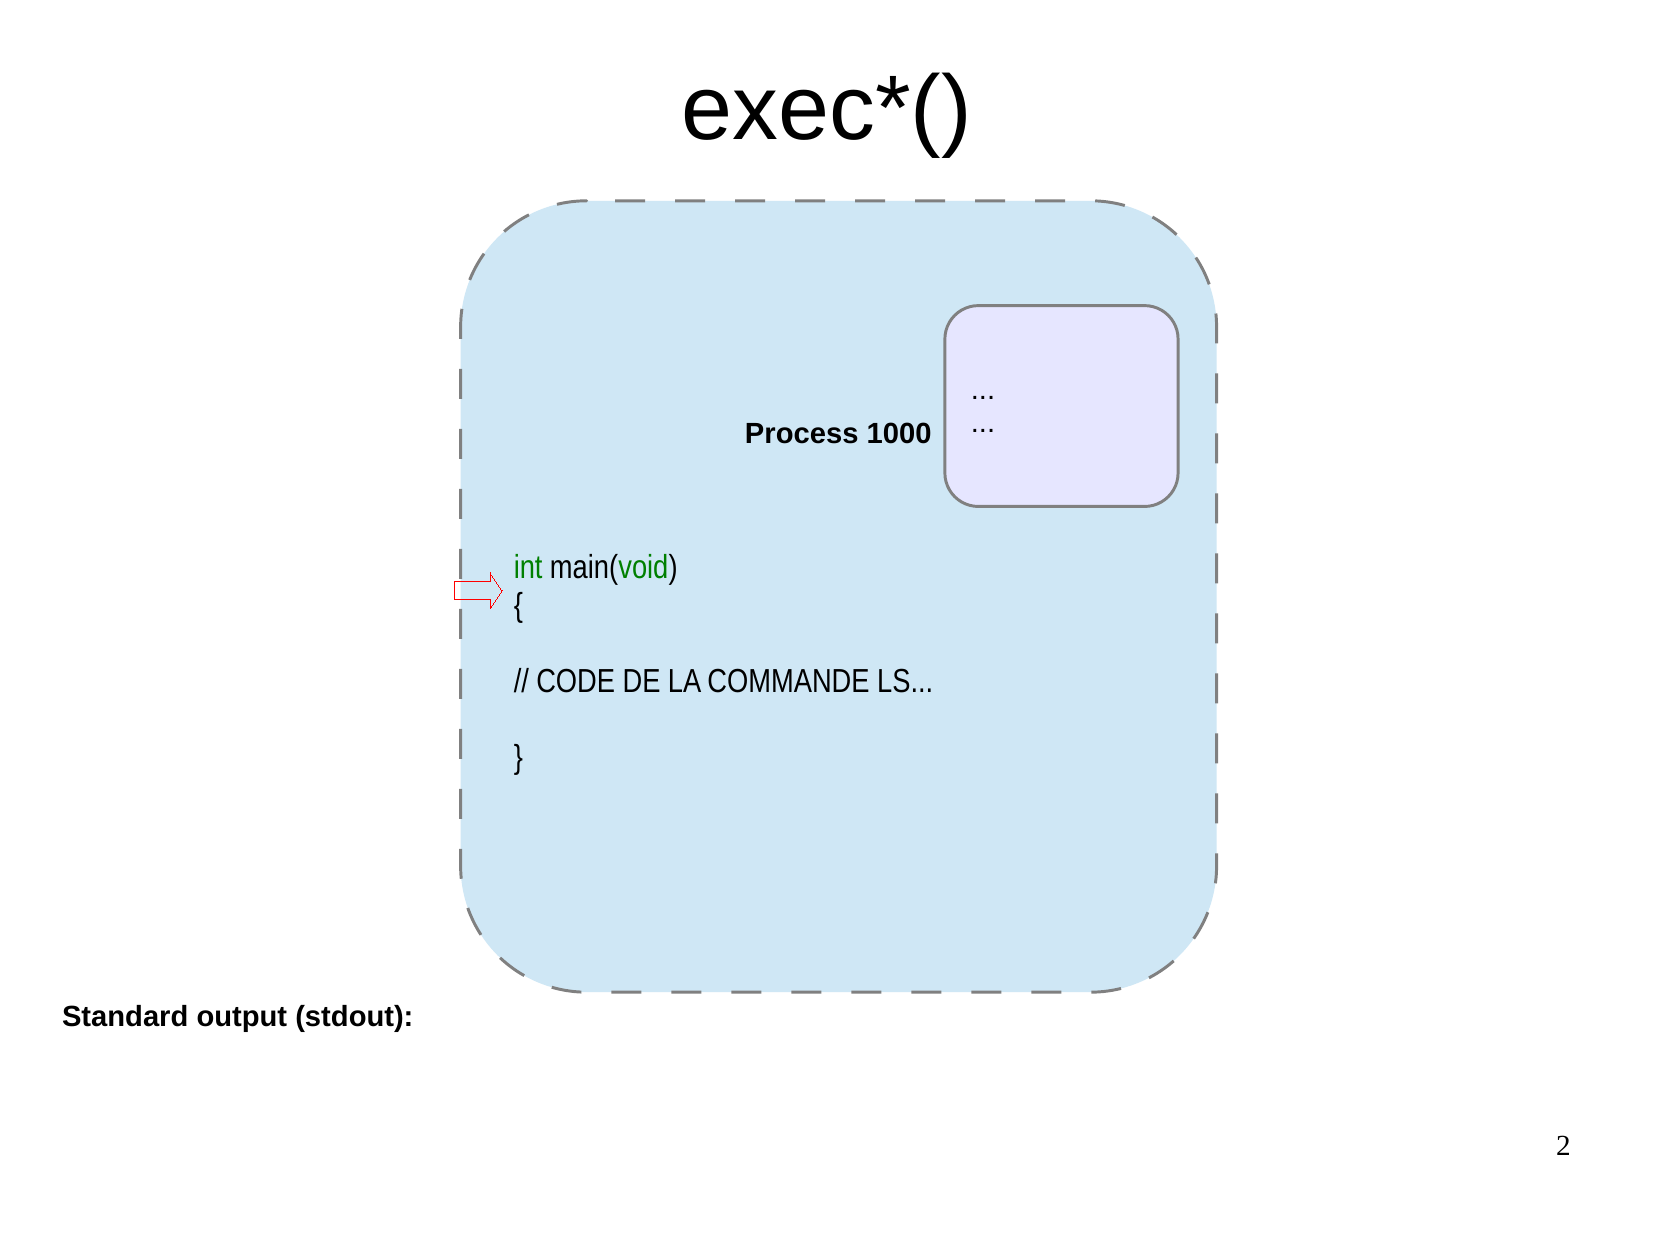

# exec*()
Process 1000
int main(void)
{
// CODE DE LA COMMANDE LS...
}
...
...
Standard output (stdout):
2